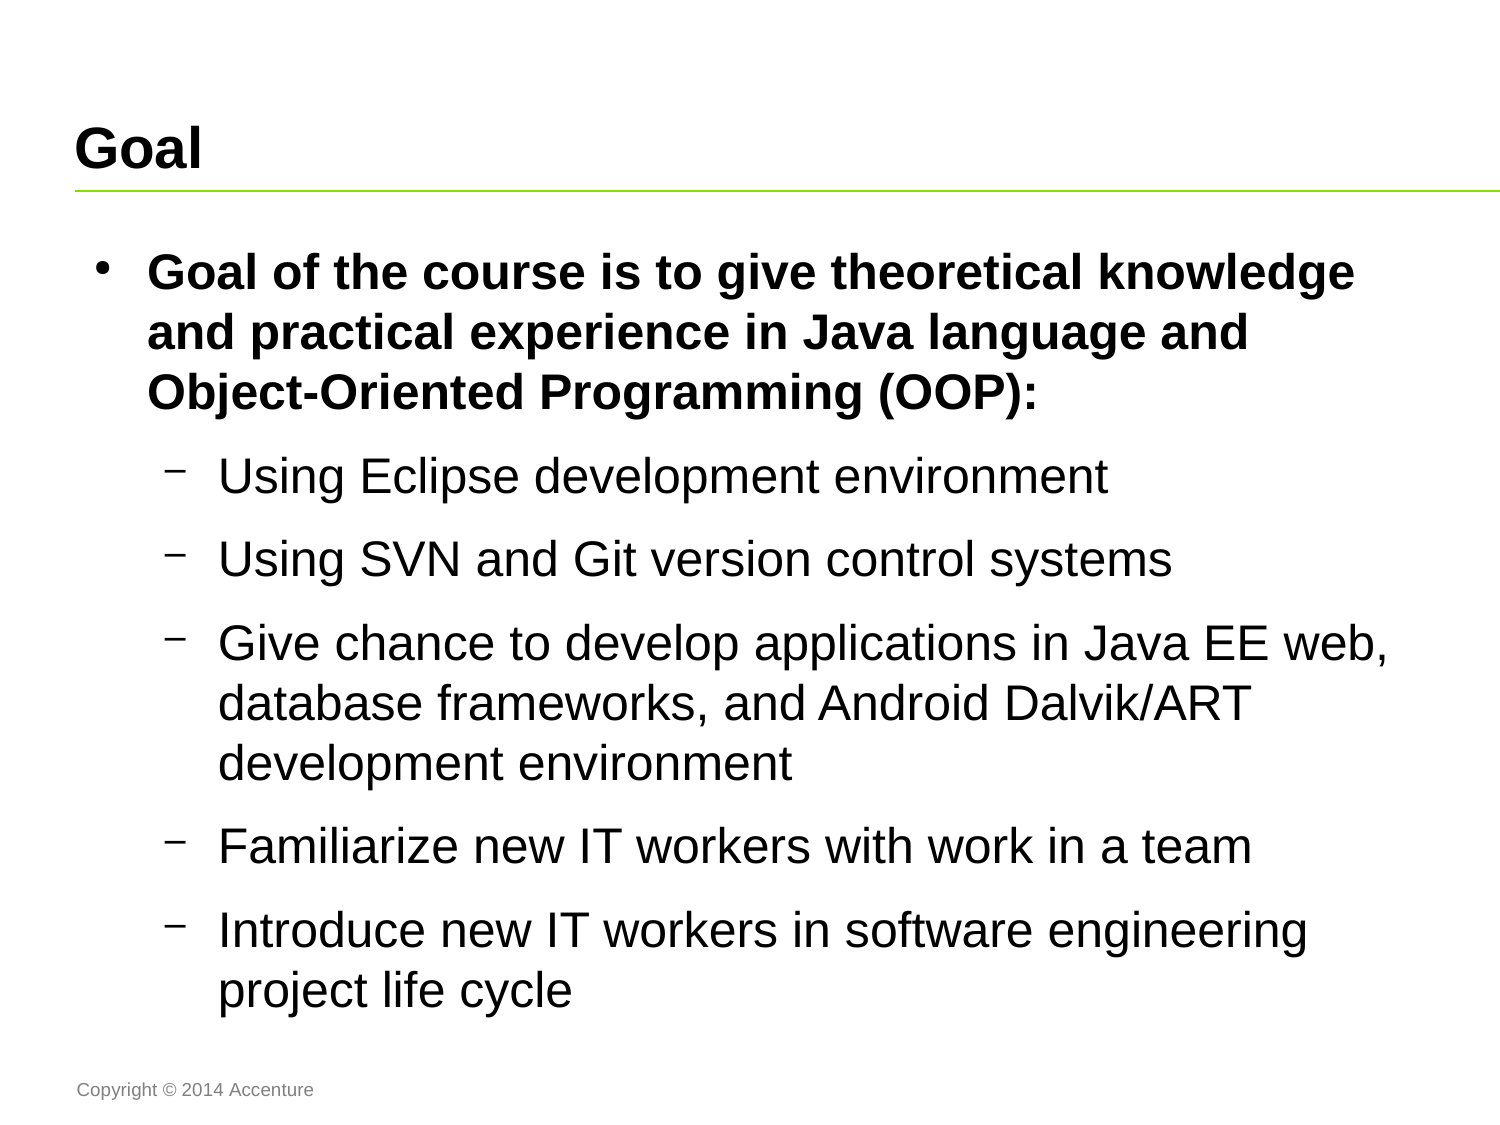

Goal
# Goal of the course is to give theoretical knowledge and practical experience in Java language and Object-Oriented Programming (OOP):
Using Eclipse development environment
Using SVN and Git version control systems
Give chance to develop applications in Java EE web, database frameworks, and Android Dalvik/ART development environment
Familiarize new IT workers with work in a team
Introduce new IT workers in software engineering project life cycle